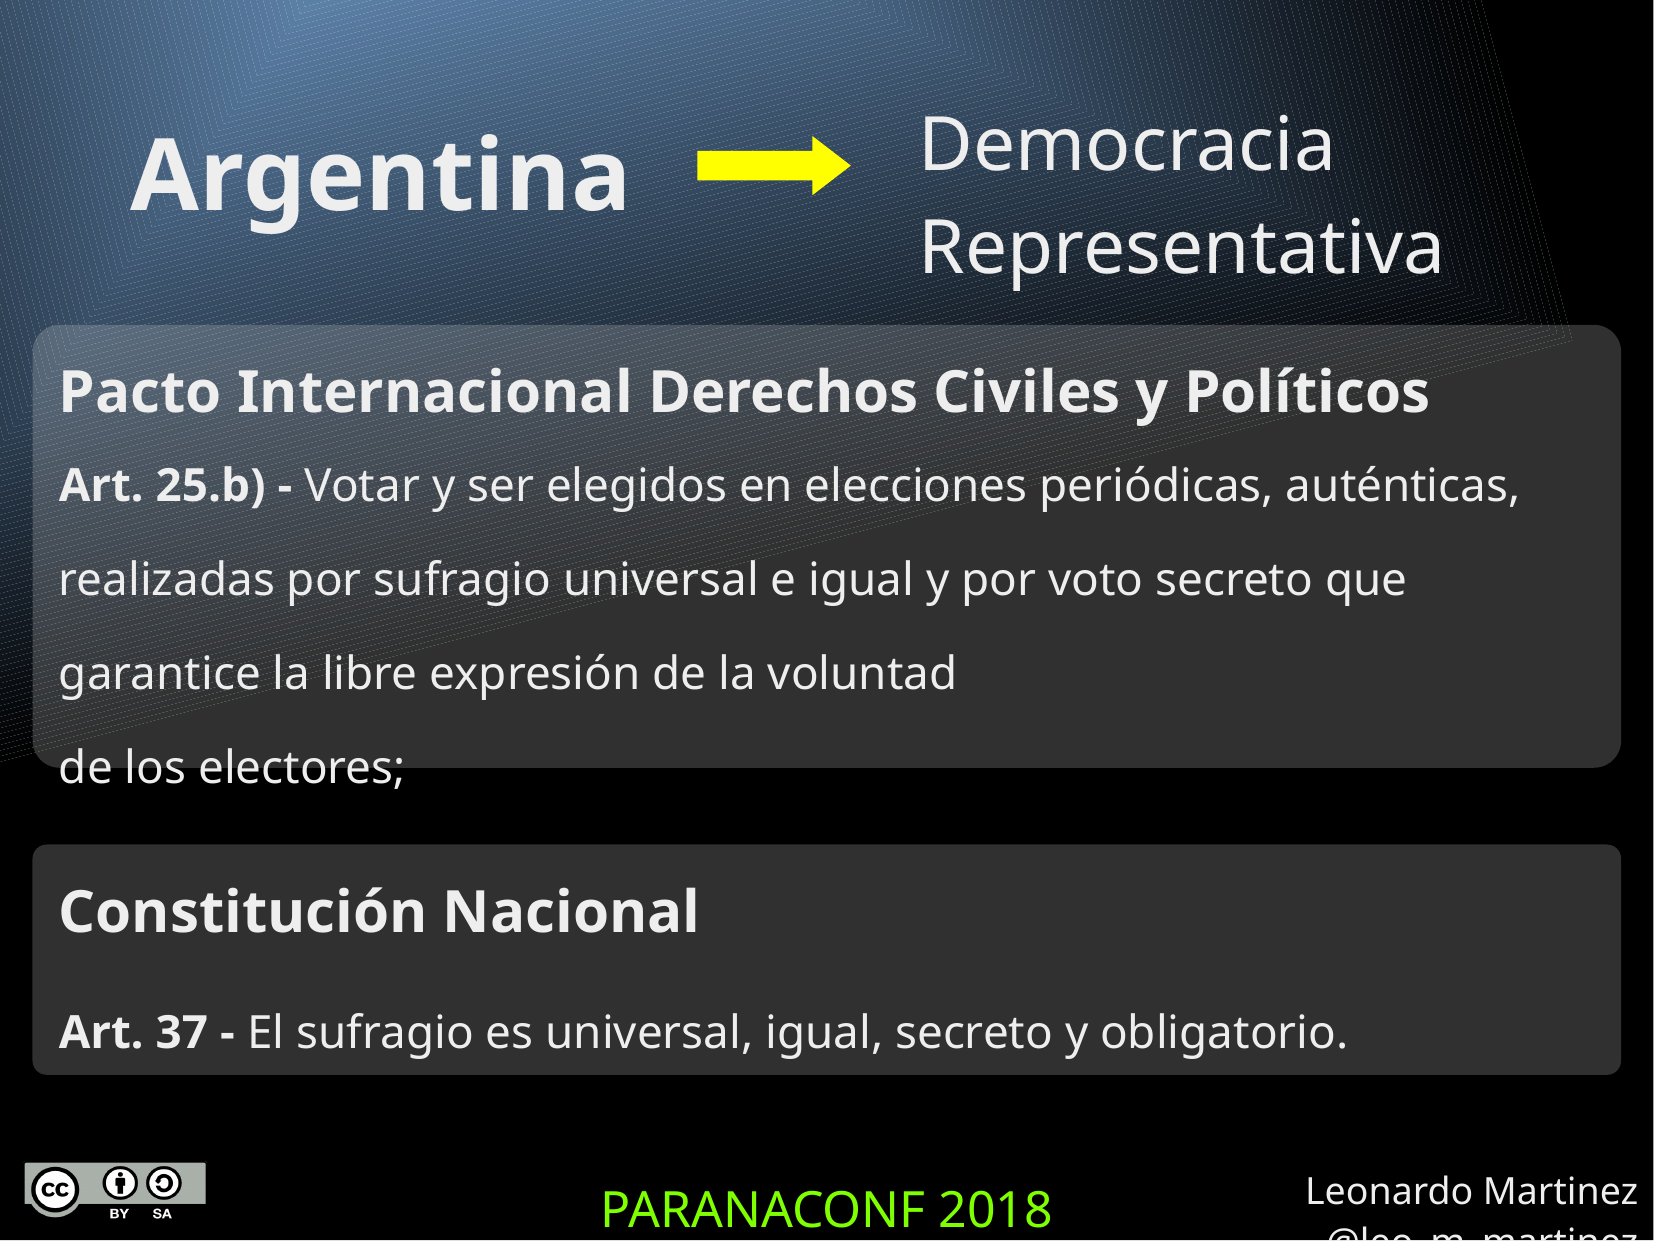

Democracia
Representativa
# Argentina
Pacto Internacional Derechos Civiles y Políticos
Art. 25.b) - Votar y ser elegidos en elecciones periódicas, auténticas, realizadas por sufragio universal e igual y por voto secreto que garantice la libre expresión de la voluntad
de los electores;
Constitución Nacional
Art. 37 - El sufragio es universal, igual, secreto y obligatorio.
Leonardo Martinez
@leo_m_martinez
PARANACONF 2018